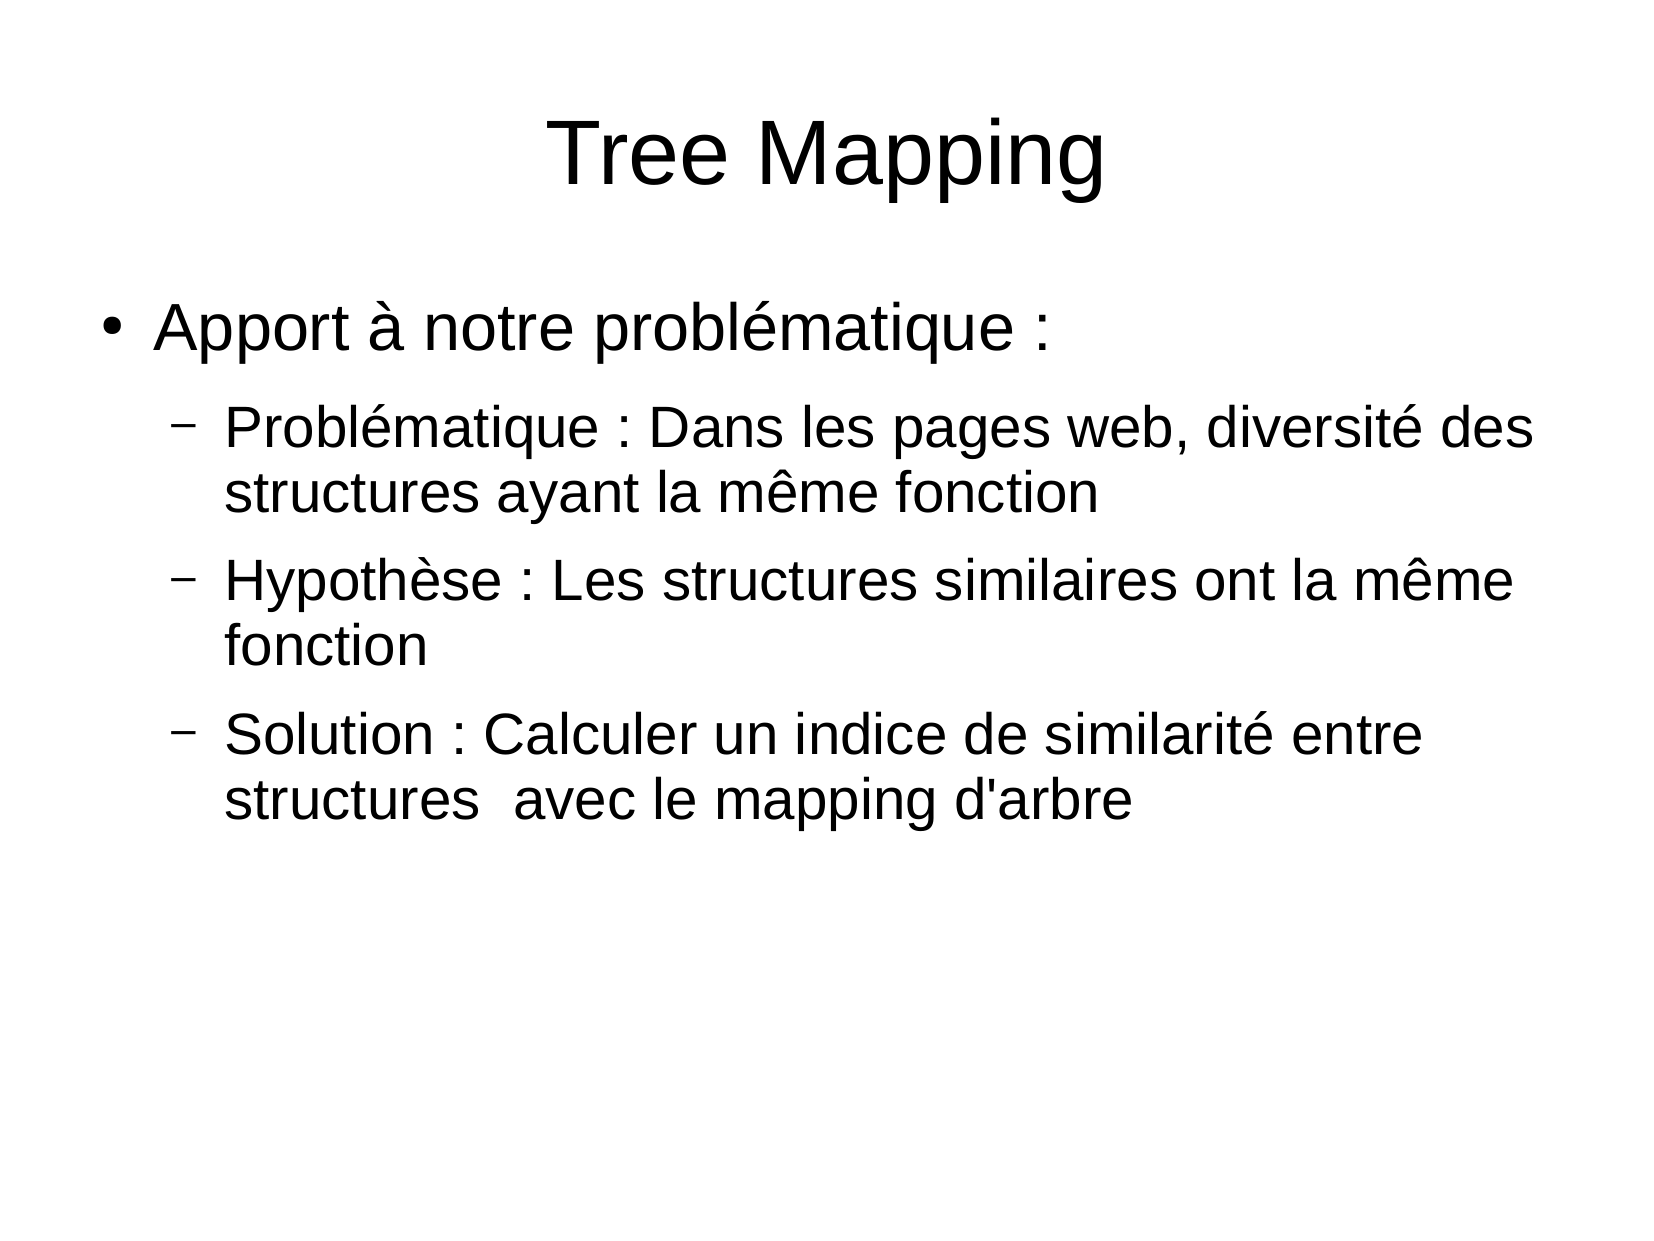

# Tree Mapping
Apport à notre problématique :
Problématique : Dans les pages web, diversité des structures ayant la même fonction
Hypothèse : Les structures similaires ont la même fonction
Solution : Calculer un indice de similarité entre structures avec le mapping d'arbre